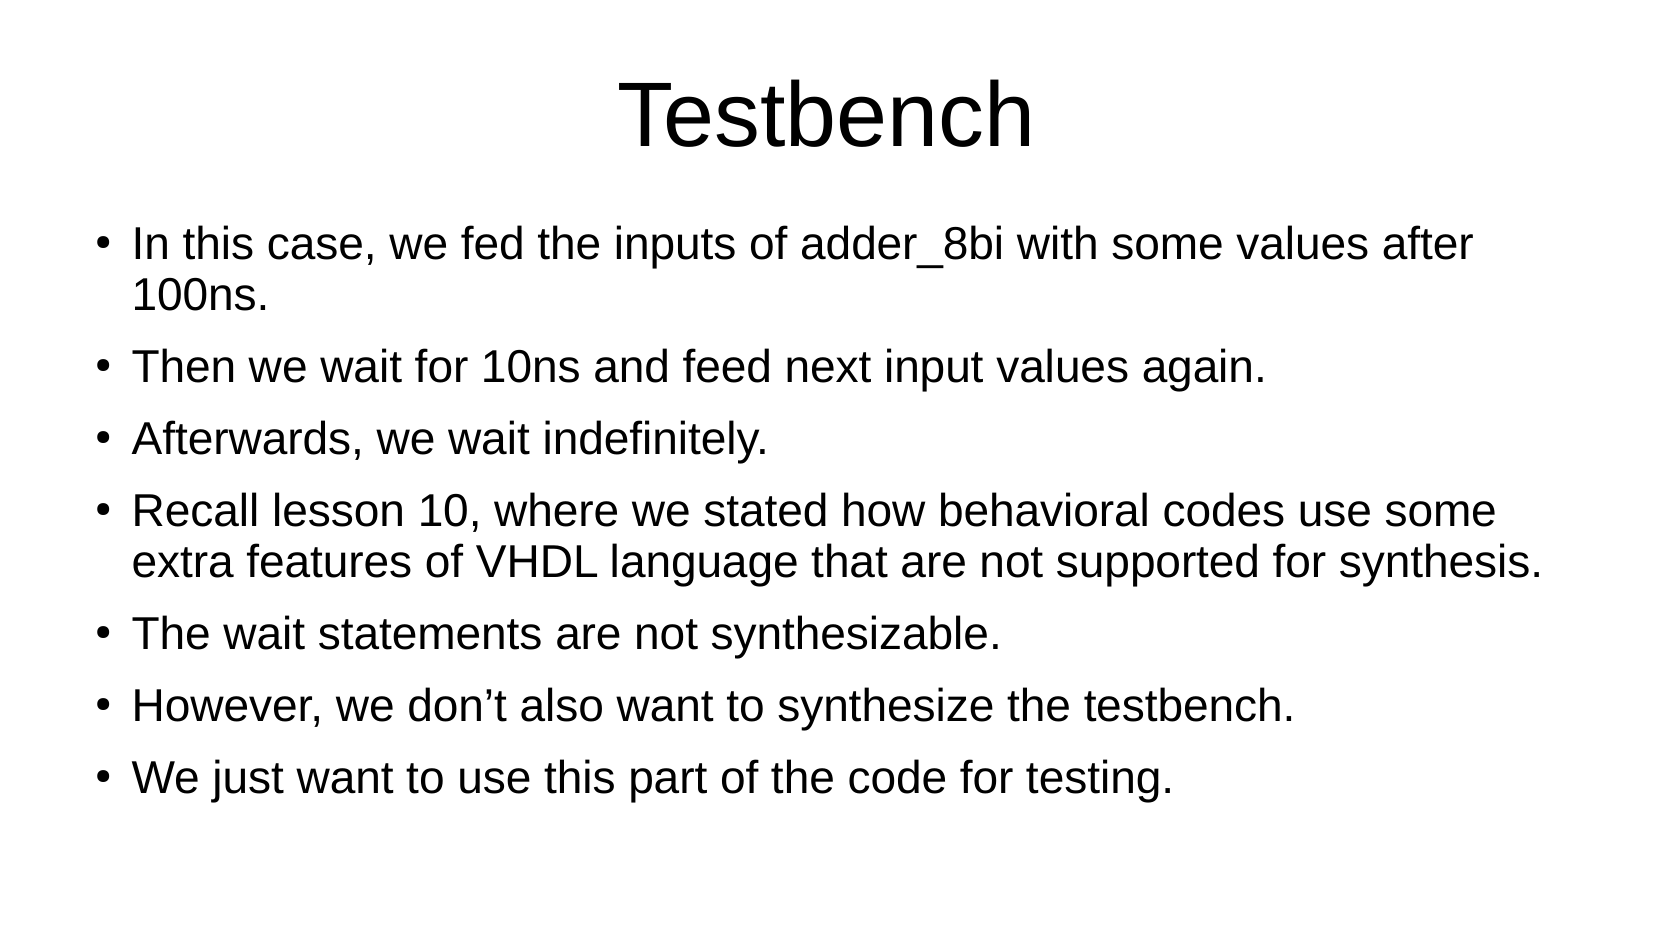

# Testbench
In this case, we fed the inputs of adder_8bi with some values after 100ns.
Then we wait for 10ns and feed next input values again.
Afterwards, we wait indefinitely.
Recall lesson 10, where we stated how behavioral codes use some extra features of VHDL language that are not supported for synthesis.
The wait statements are not synthesizable.
However, we don’t also want to synthesize the testbench.
We just want to use this part of the code for testing.